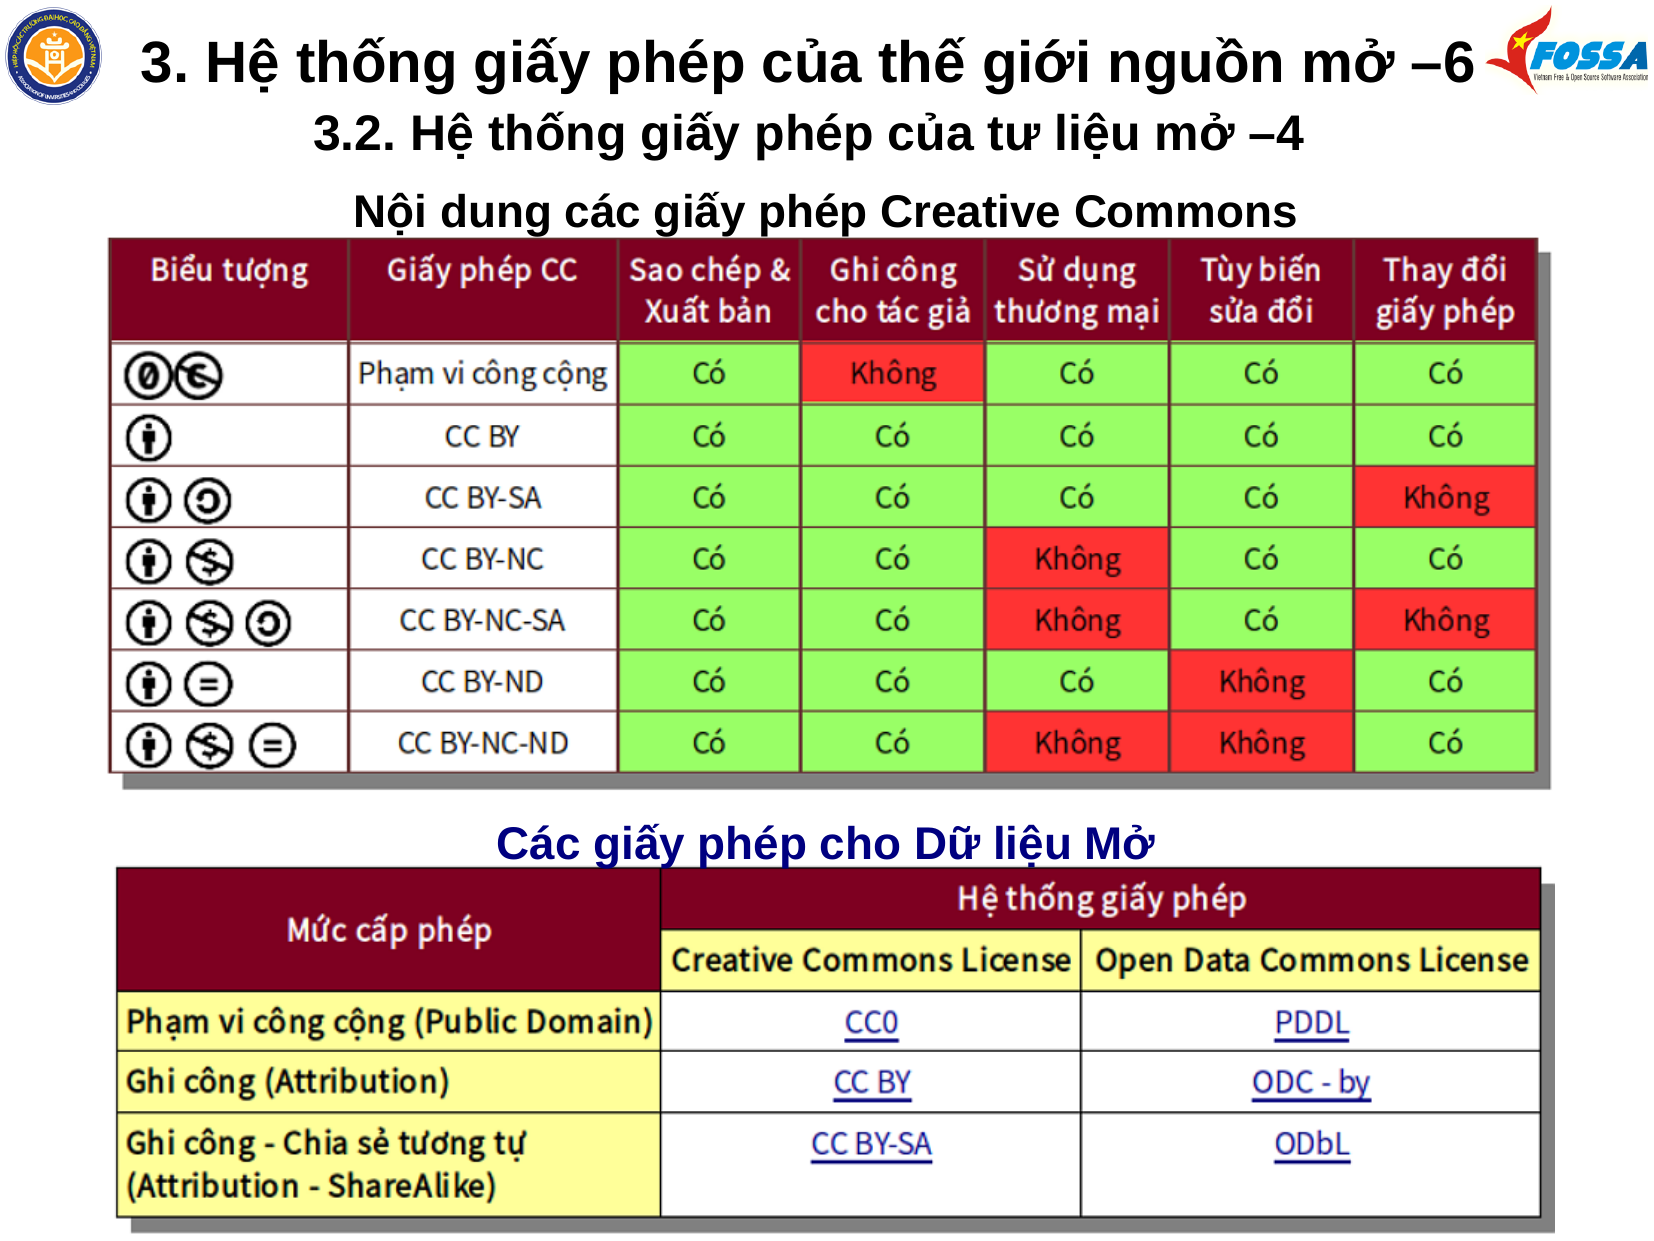

# 3. Hệ thống giấy phép của thế giới nguồn mở –6 3.2. Hệ thống giấy phép của tư liệu mở –4
Nội dung các giấy phép Creative Commons
Các giấy phép cho Dữ liệu Mở